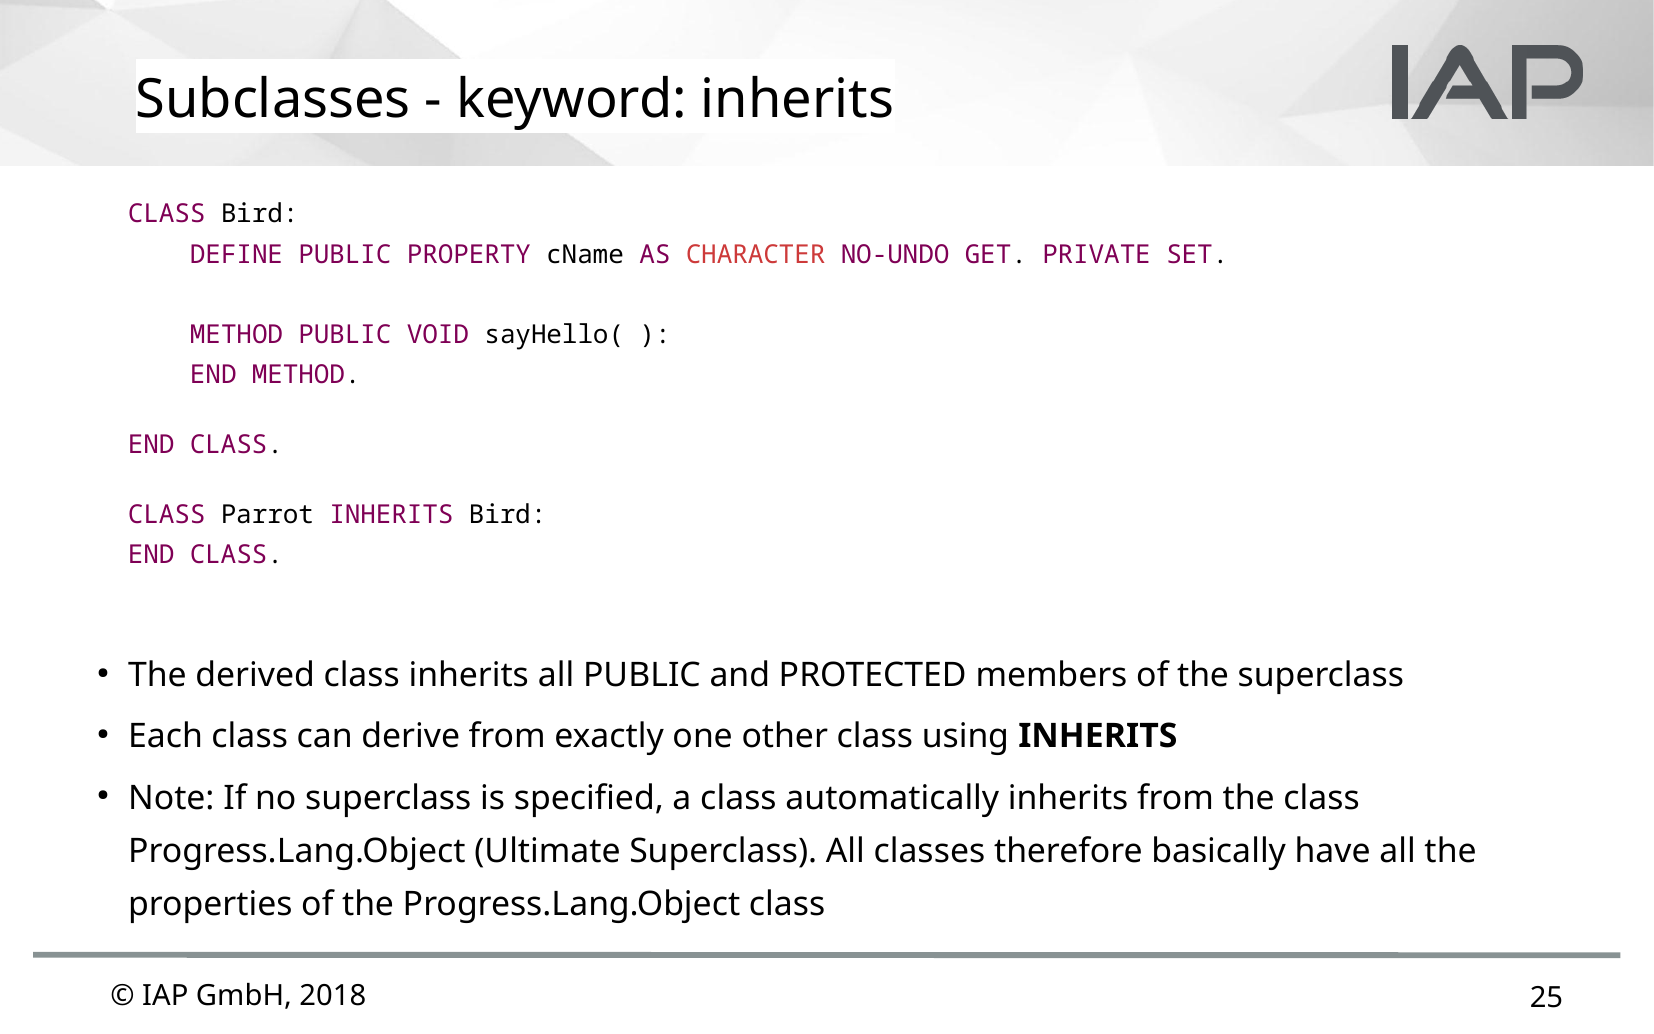

# Subclasses - keyword: inherits
CLASS Bird:
 DEFINE PUBLIC PROPERTY cName AS CHARACTER NO-UNDO GET. PRIVATE SET.
 METHOD PUBLIC VOID sayHello( ):
 END METHOD.
END CLASS.
CLASS Parrot INHERITS Bird:
END CLASS.
The derived class inherits all PUBLIC and PROTECTED members of the superclass
Each class can derive from exactly one other class using INHERITS
Note: If no superclass is specified, a class automatically inherits from the class Progress.Lang.Object (Ultimate Superclass). All classes therefore basically have all the properties of the Progress.Lang.Object class
© IAP GmbH, 2018
25